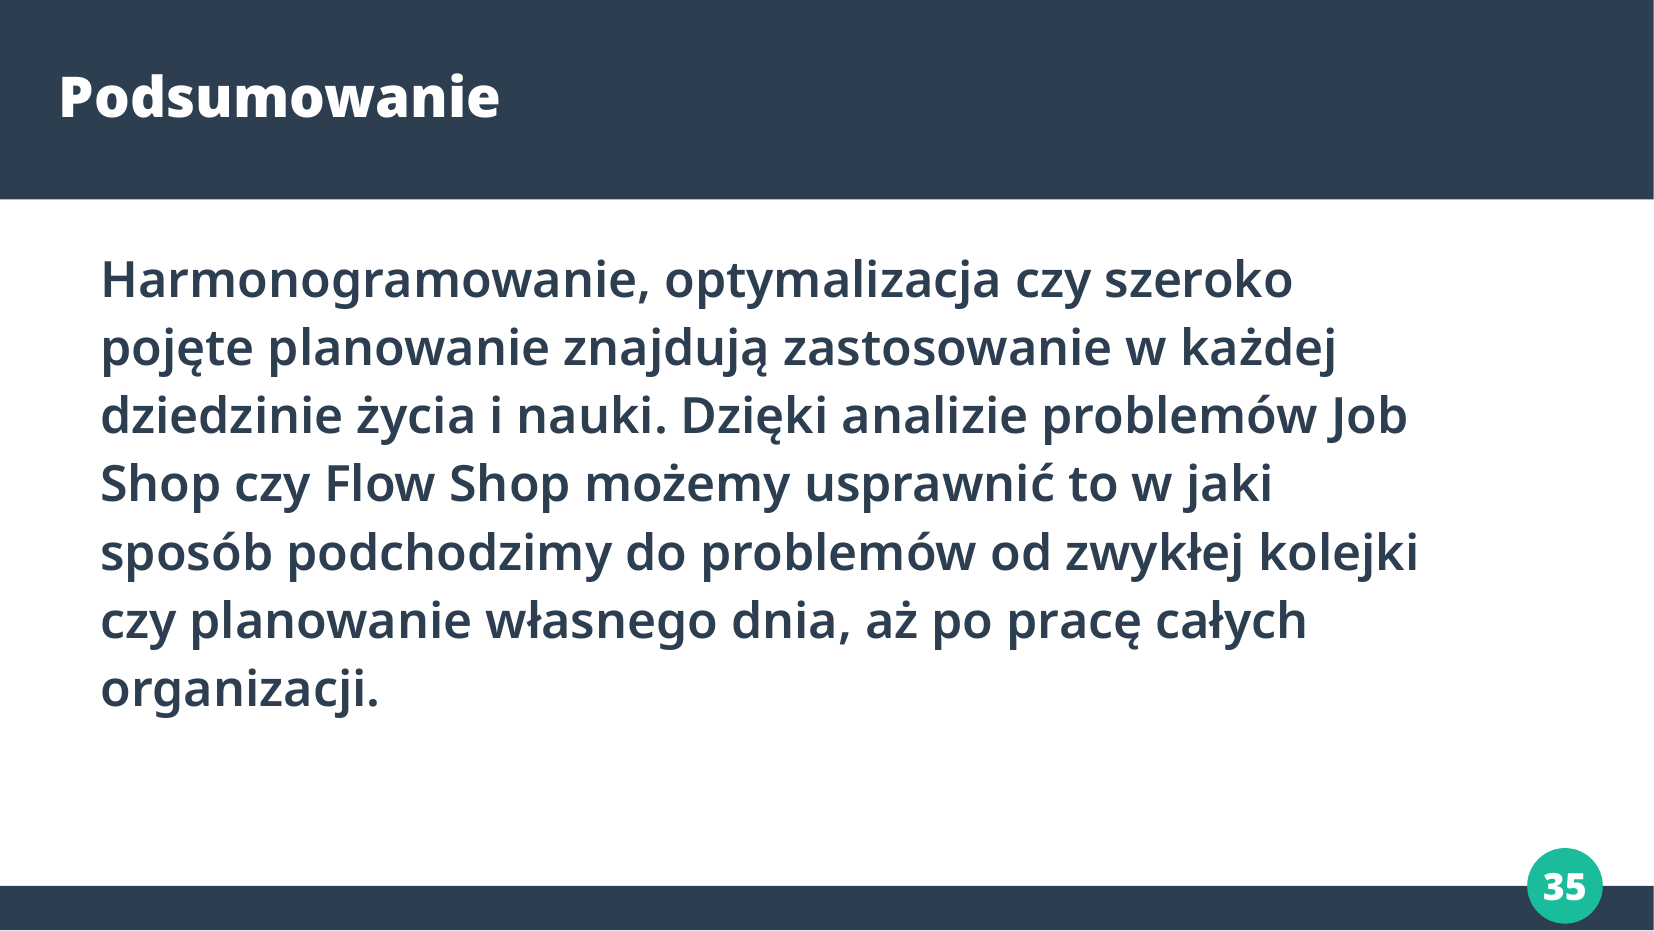

# Podsumowanie
Harmonogramowanie, optymalizacja czy szeroko pojęte planowanie znajdują zastosowanie w każdej dziedzinie życia i nauki. Dzięki analizie problemów Job Shop czy Flow Shop możemy usprawnić to w jaki sposób podchodzimy do problemów od zwykłej kolejki czy planowanie własnego dnia, aż po pracę całych organizacji.